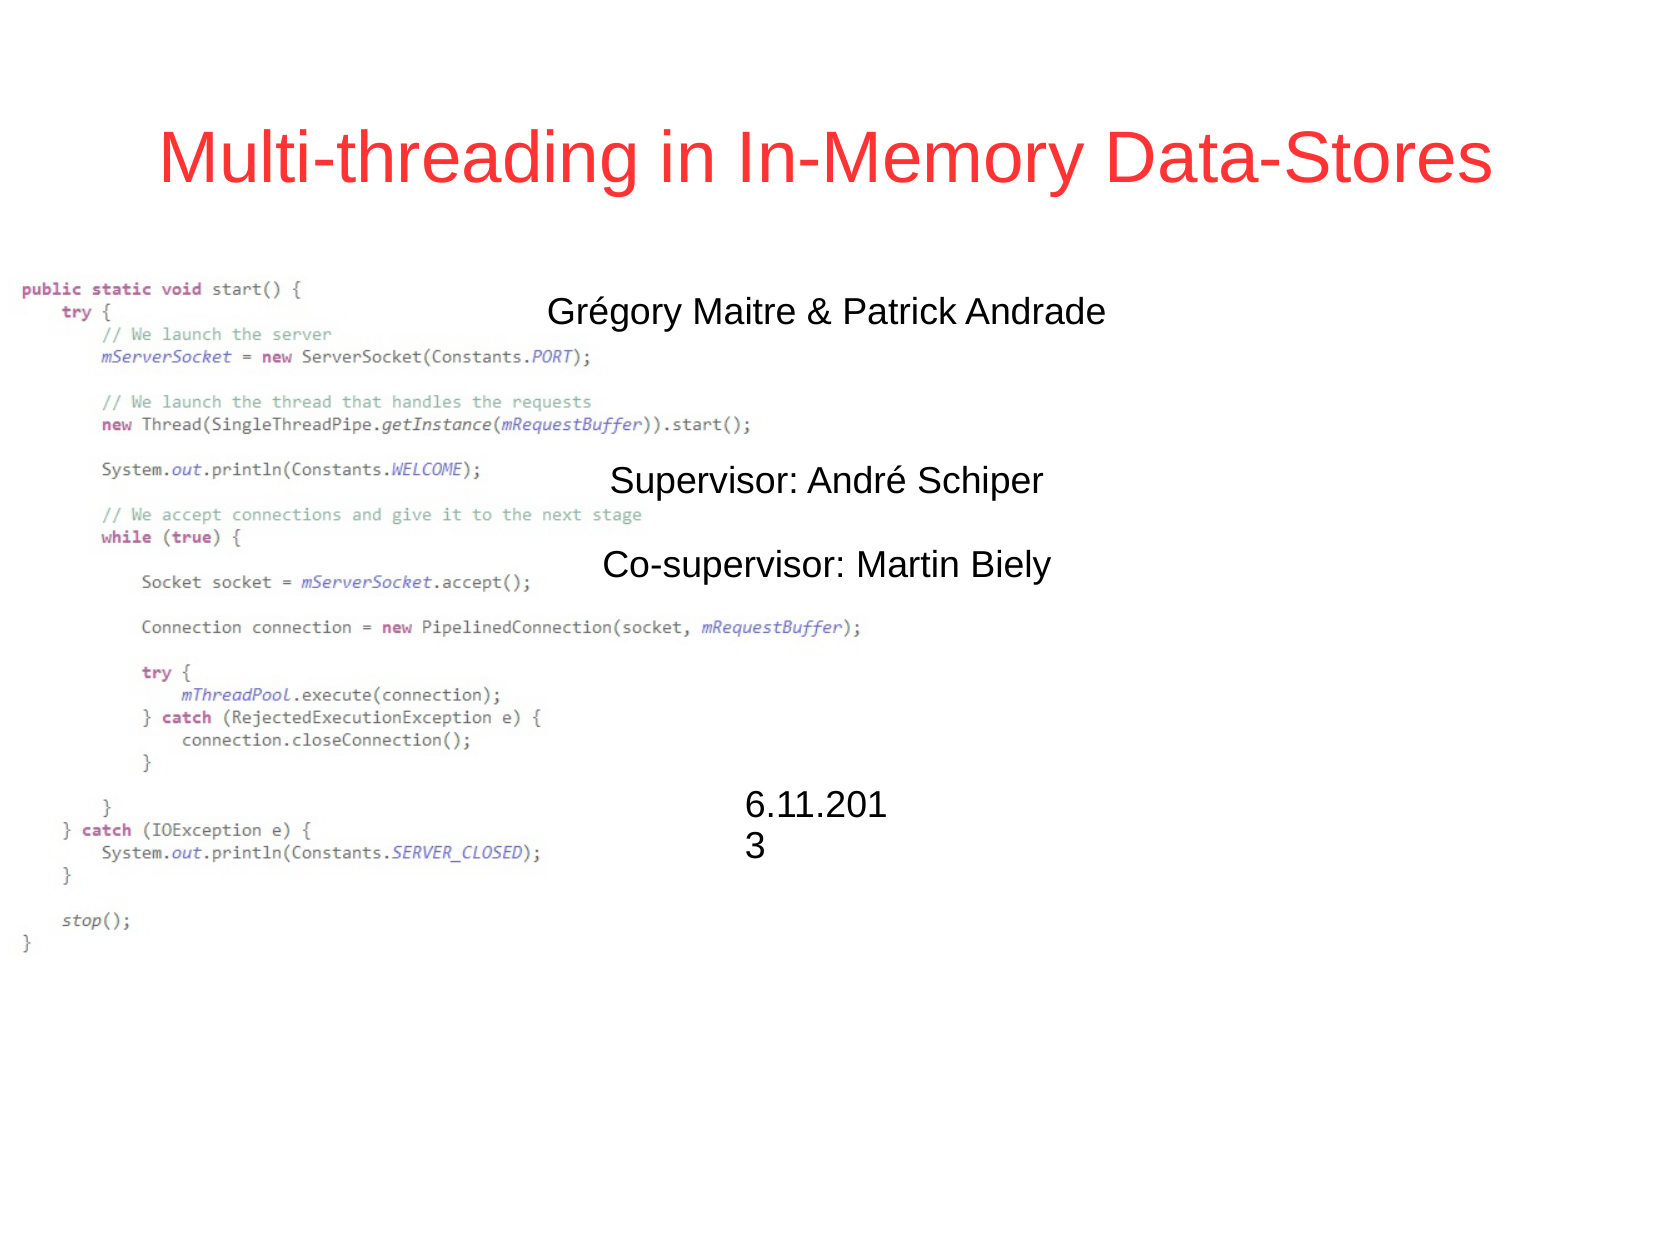

Multi-threading in In-Memory Data-Stores
Grégory Maitre & Patrick Andrade
Supervisor: André Schiper
Co-supervisor: Martin Biely
6.11.2013